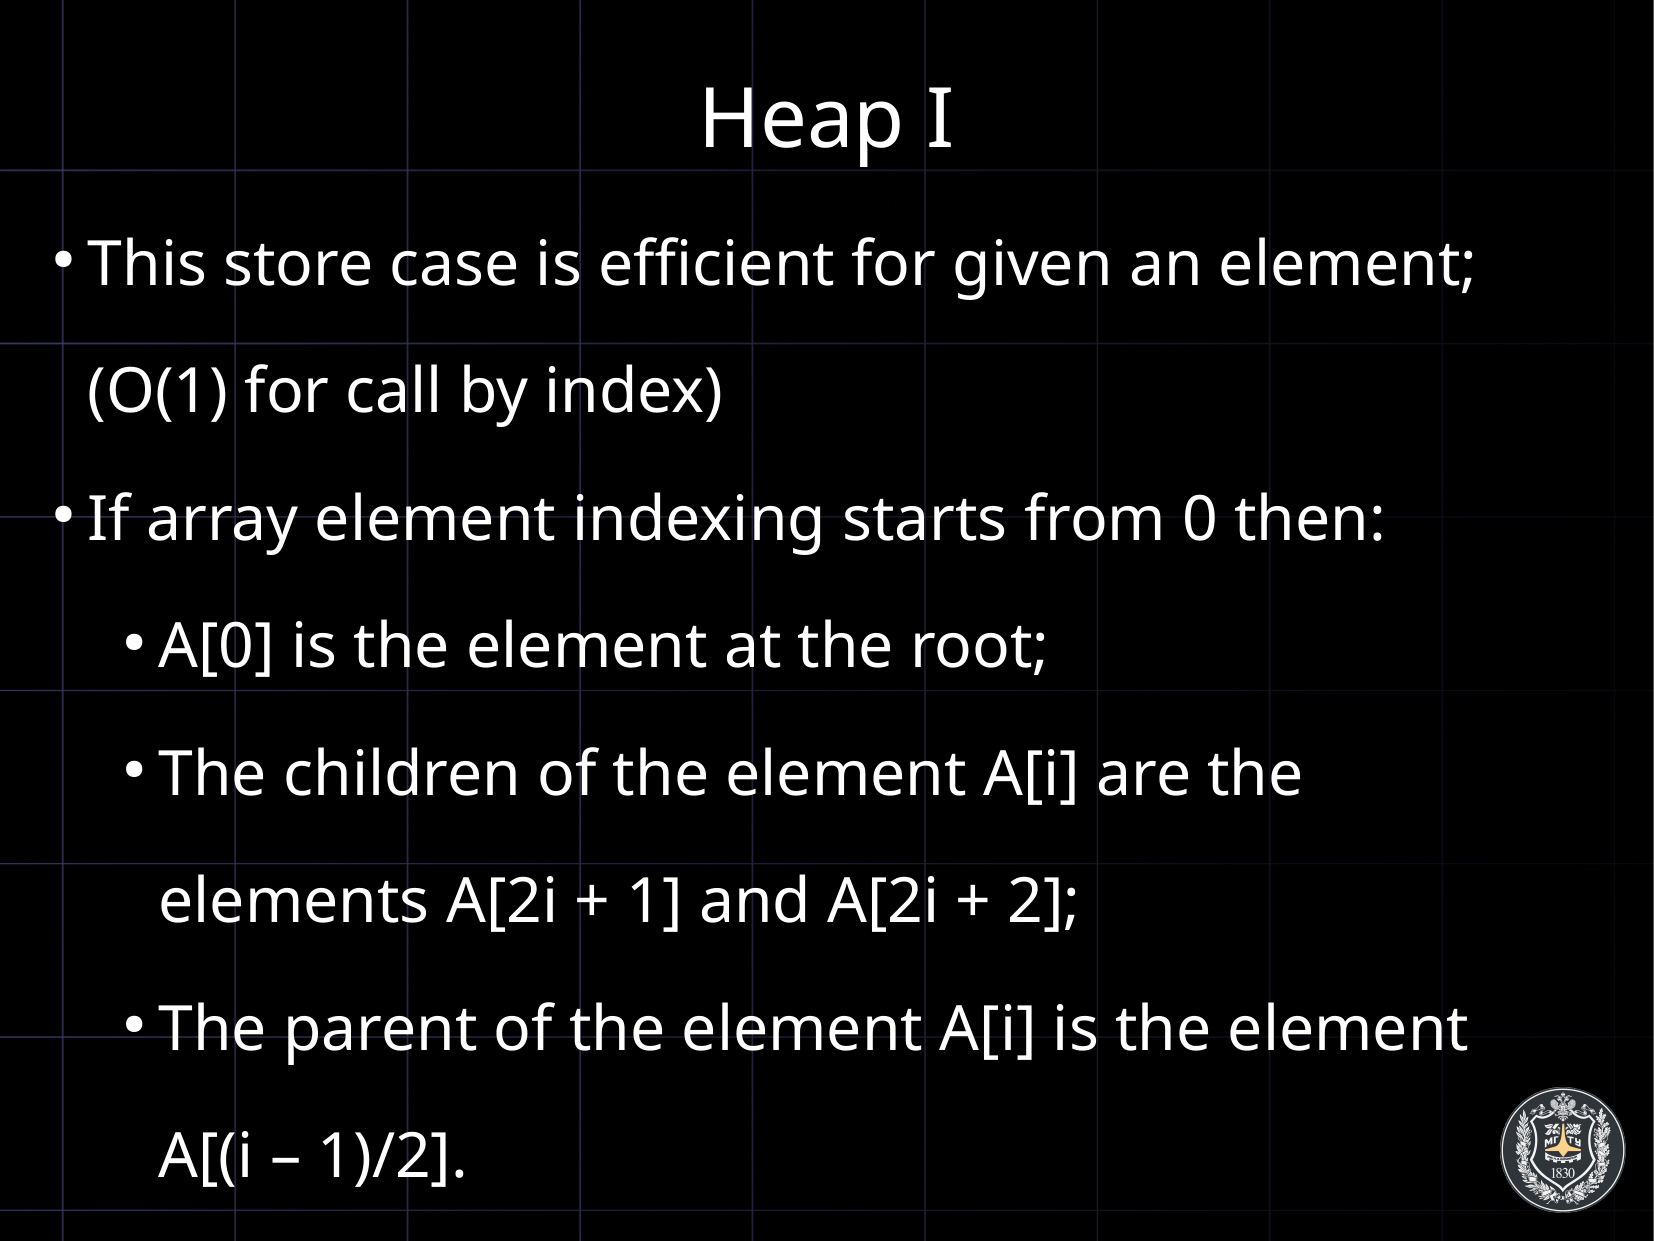

# Heap I
This store case is efficient for given an element; (O(1) for call by index)
If array element indexing starts from 0 then:
A[0] is the element at the root;
The children of the element A[i] are the elements A[2i + 1] and A[2i + 2];
The parent of the element A[i] is the element A[(i – 1)/2].